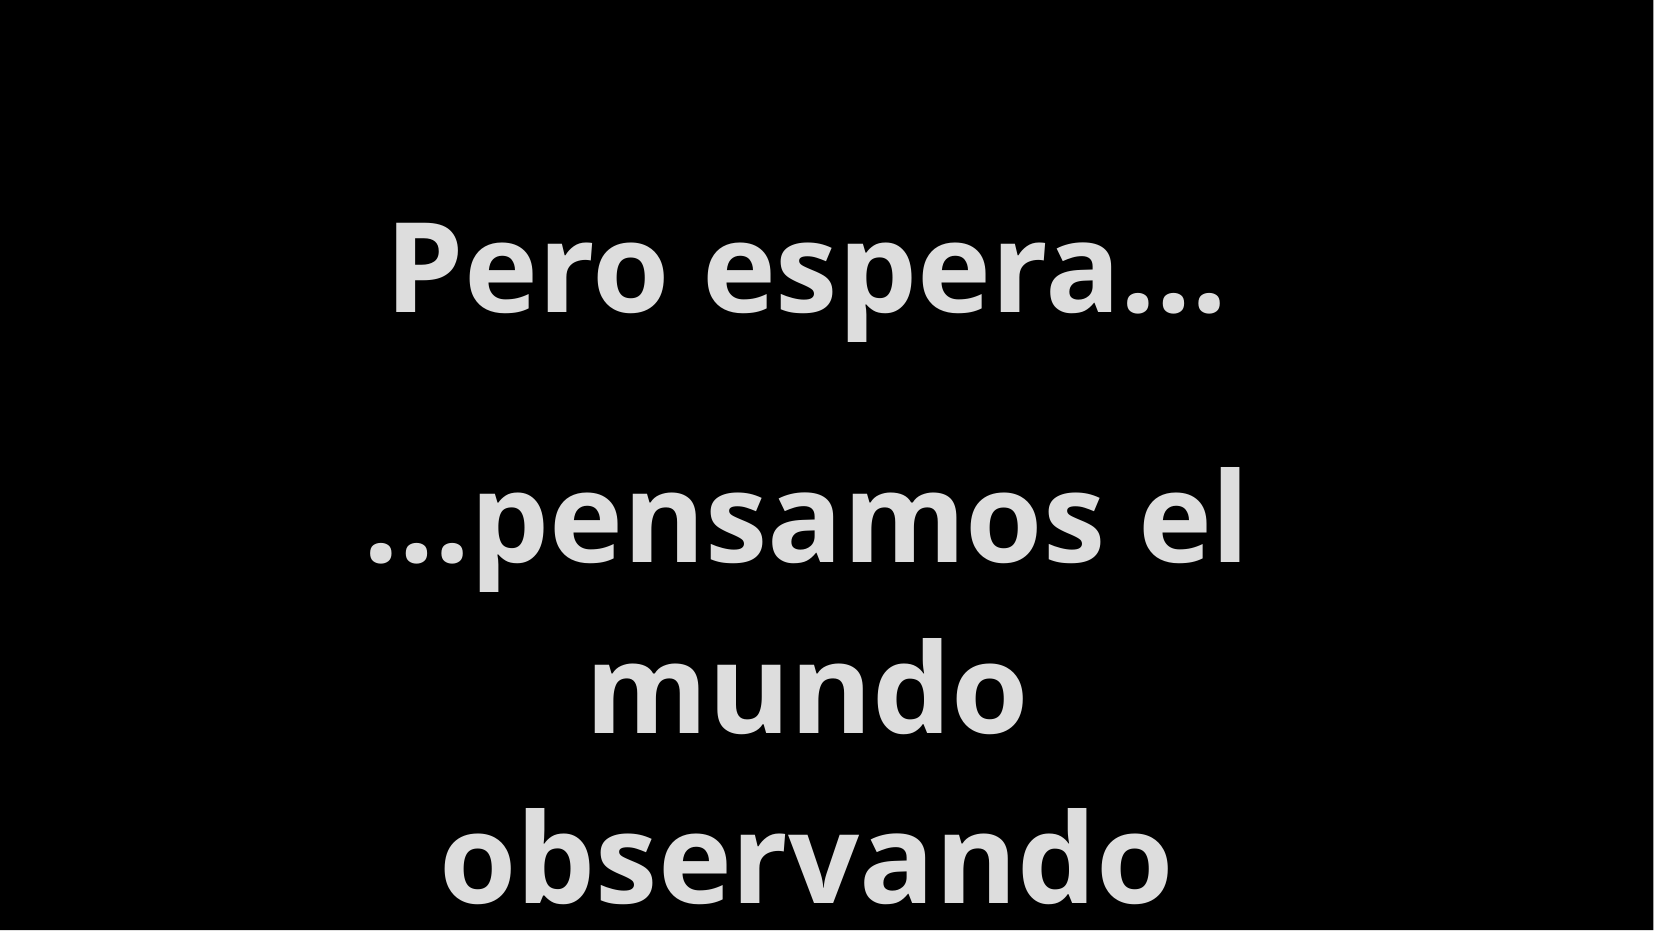

Pero espera…
…pensamos el mundo observando proyecciones.